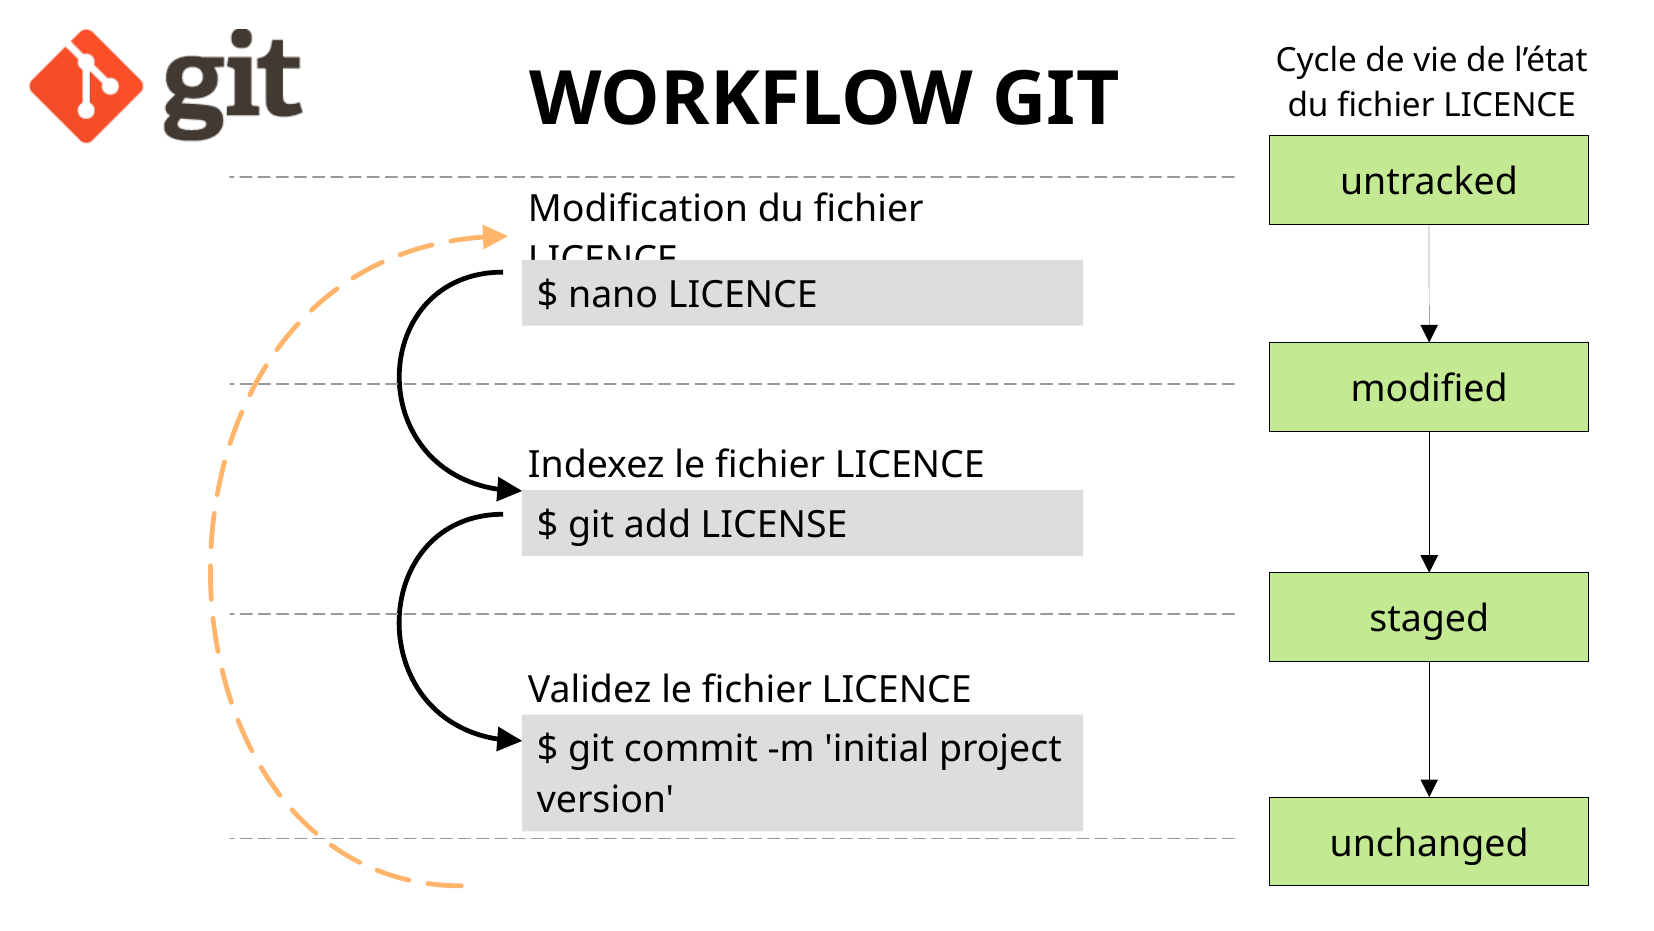

Cycle de vie de l’état du fichier LICENCE
WORKFLOW Git
untracked
Modification du fichier LICENCE
$ nano LICENCE
modified
Indexez le fichier LICENCE
$ git add LICENSE
staged
Validez le fichier LICENCE
$ git commit -m 'initial project version'
unchanged